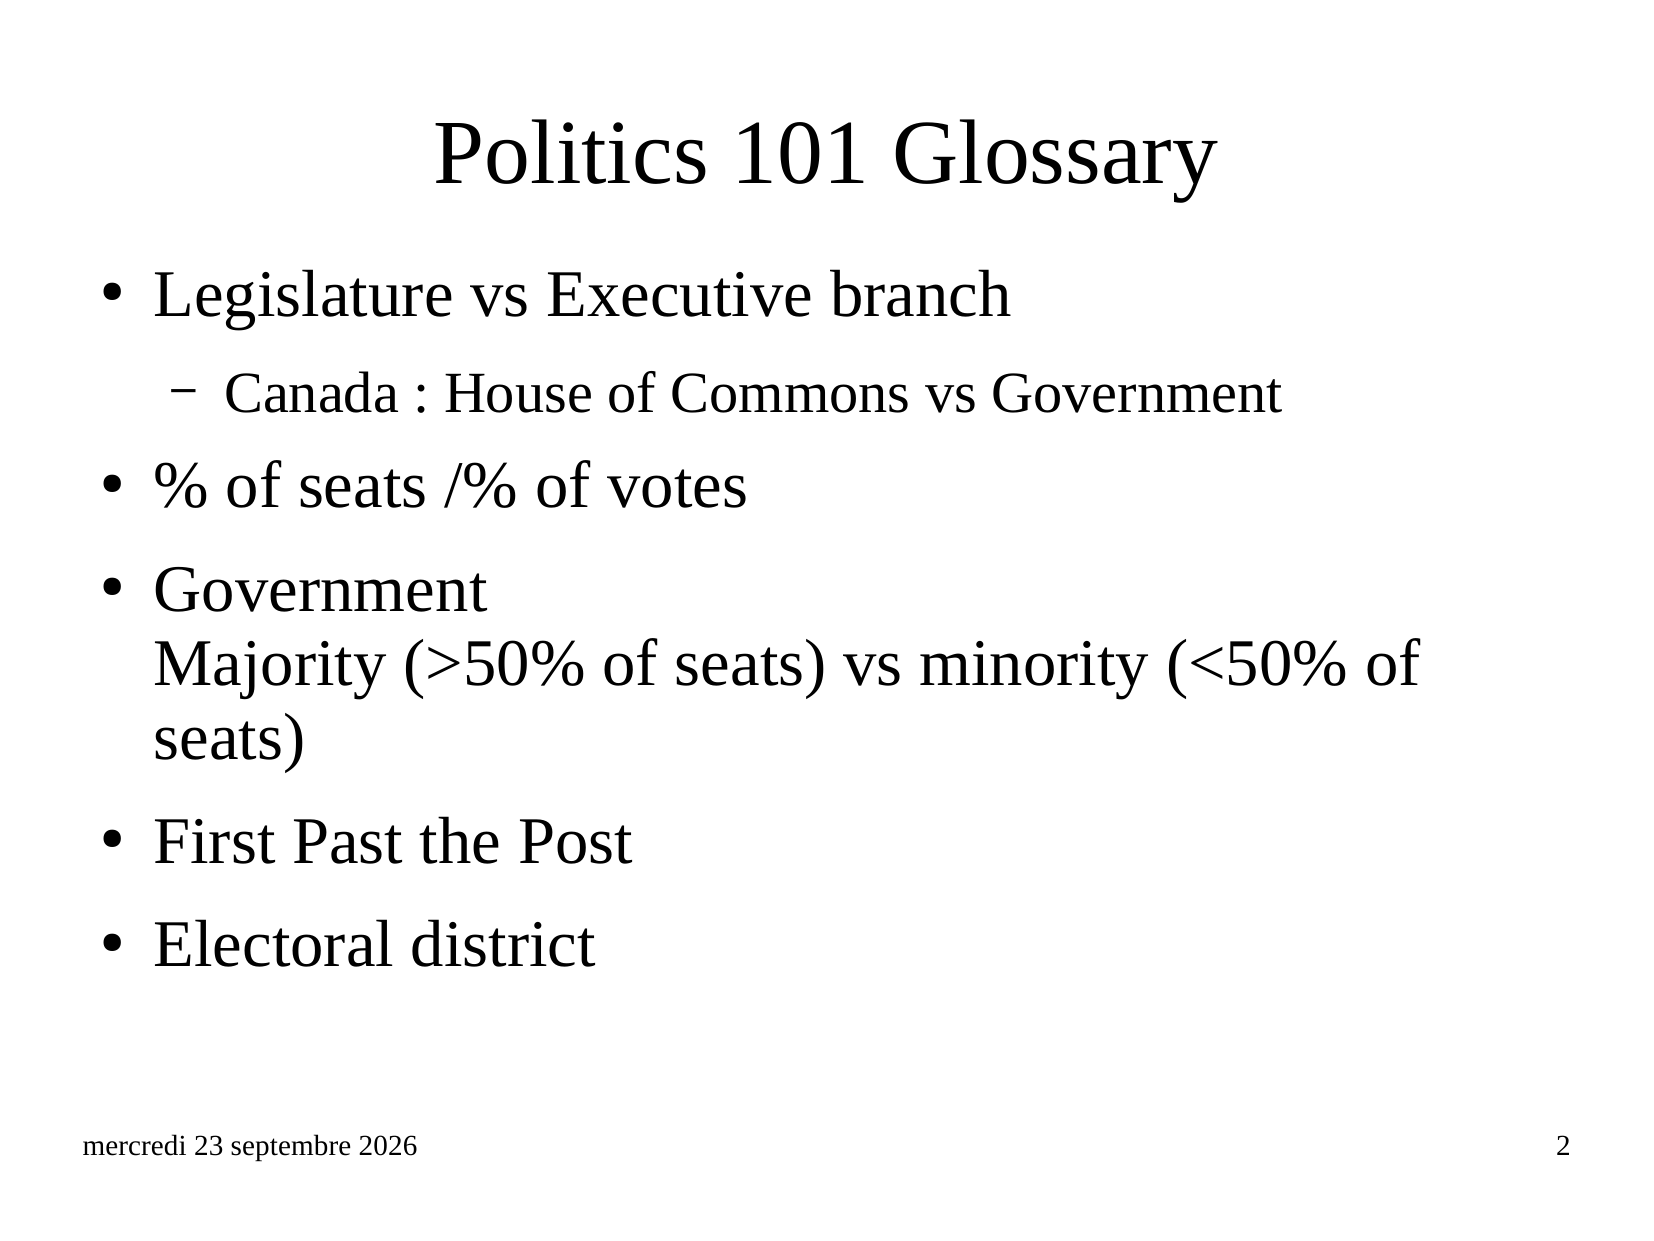

# Politics 101 Glossary
Legislature vs Executive branch
Canada : House of Commons vs Government
% of seats /% of votes
Government
Majority (>50% of seats) vs minority (<50% of seats)
First Past the Post
Electoral district
2